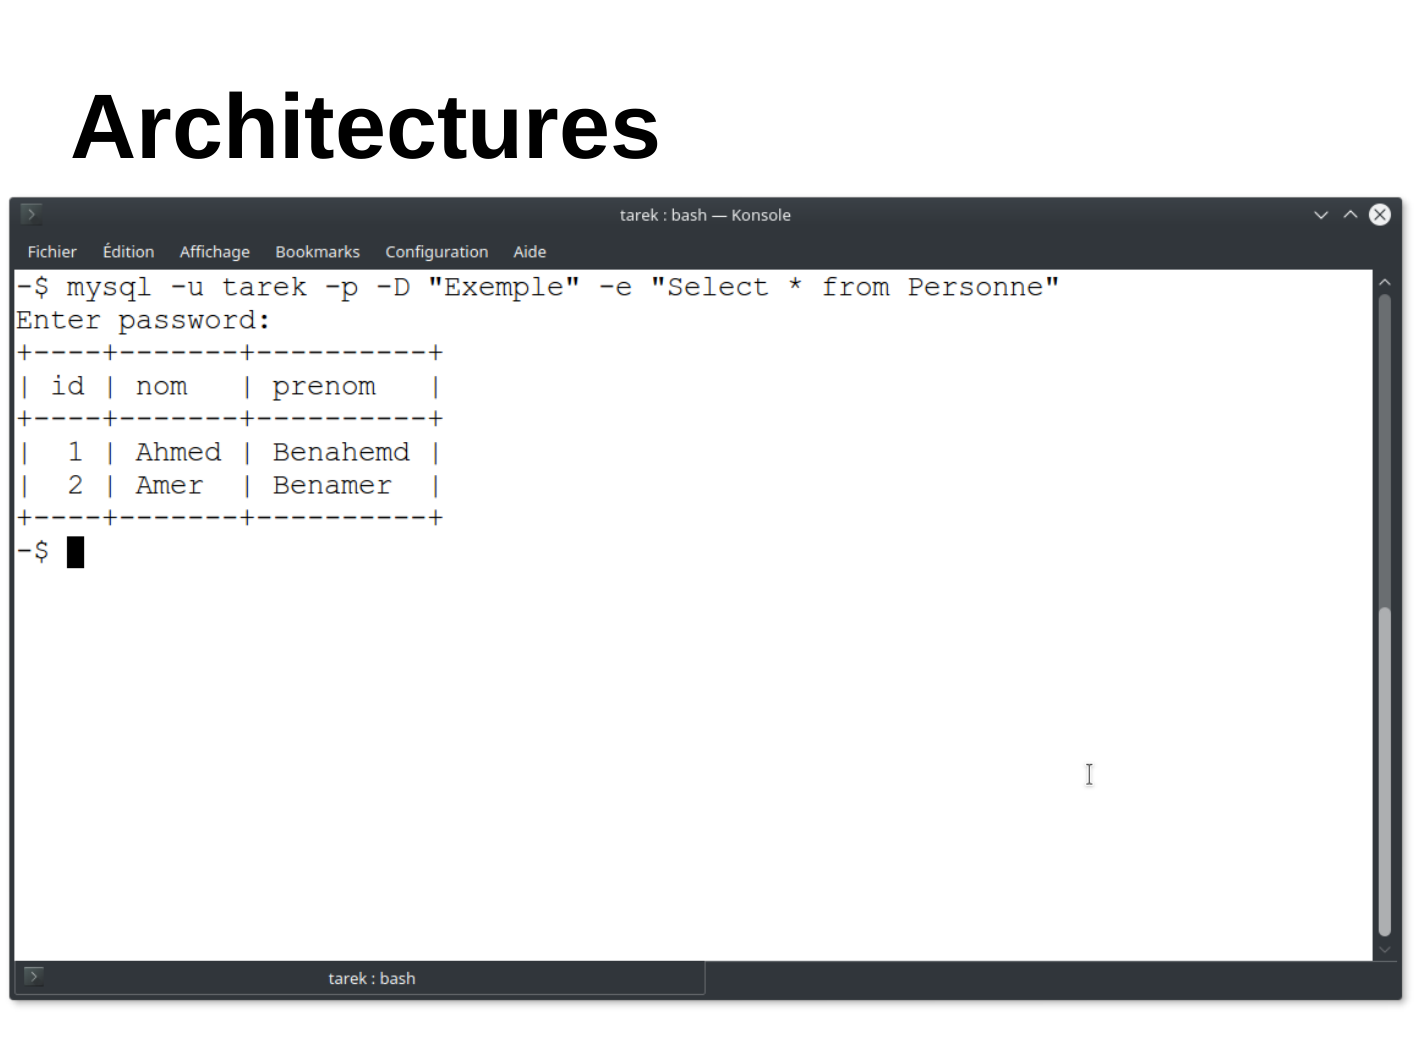

# Architectures
Client MySQL (Exemple)
Données Semi-Structurées
32